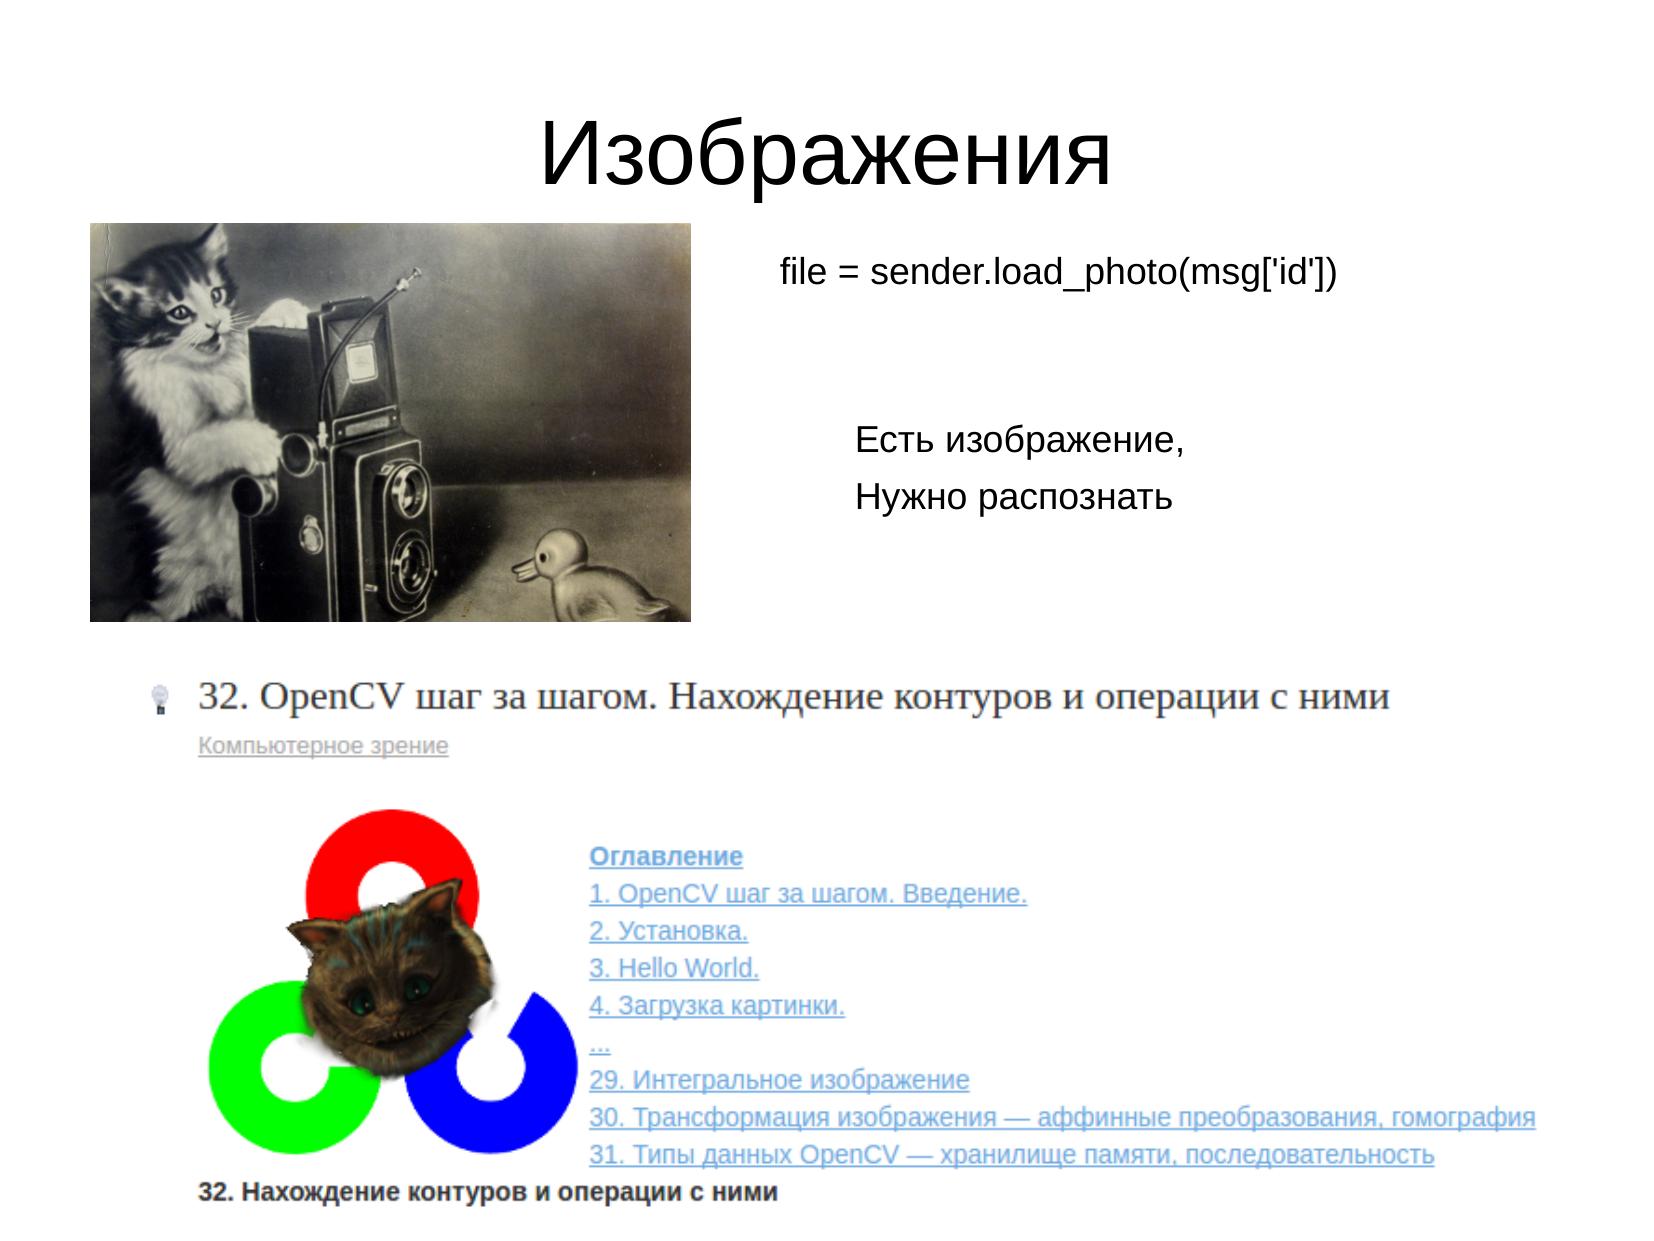

# Изображения
file = sender.load_photo(msg['id'])
Есть изображение,
Нужно распознать